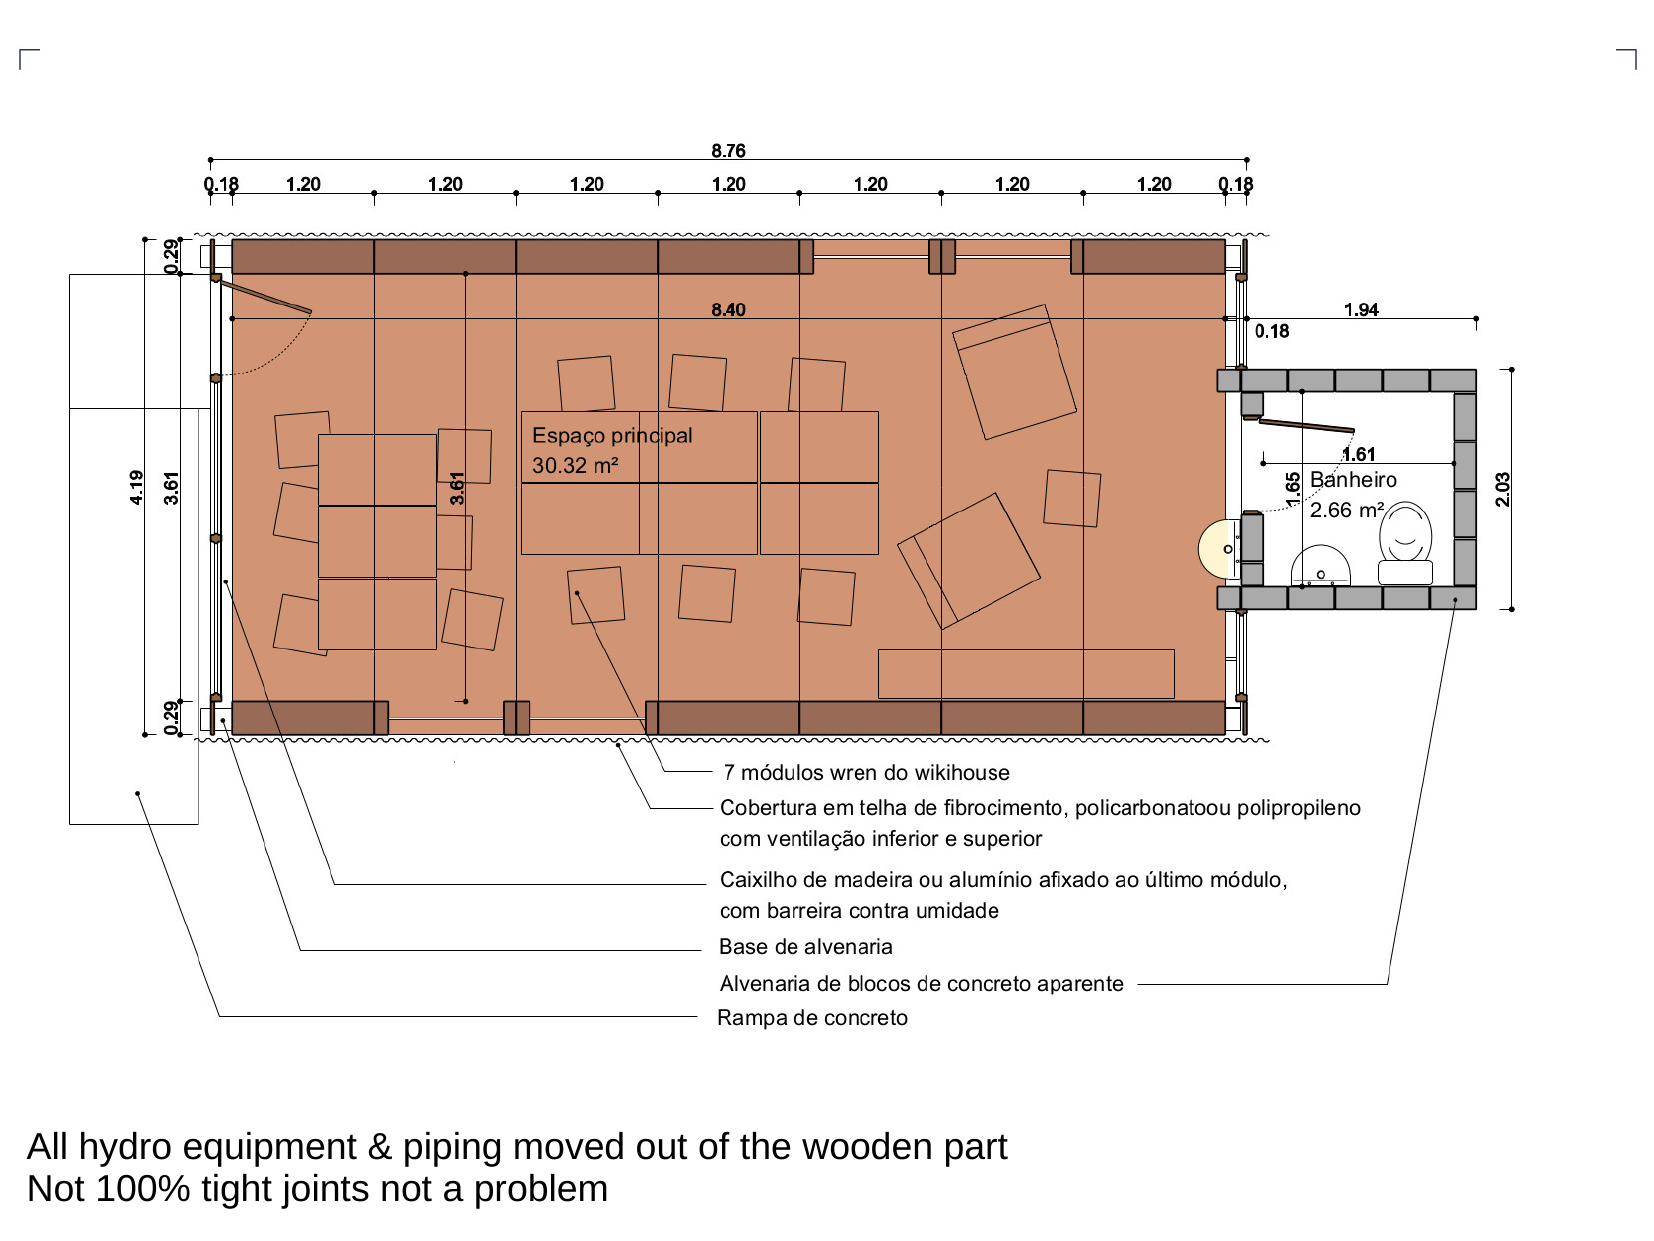

All hydro equipment & piping moved out of the wooden part
Not 100% tight joints not a problem